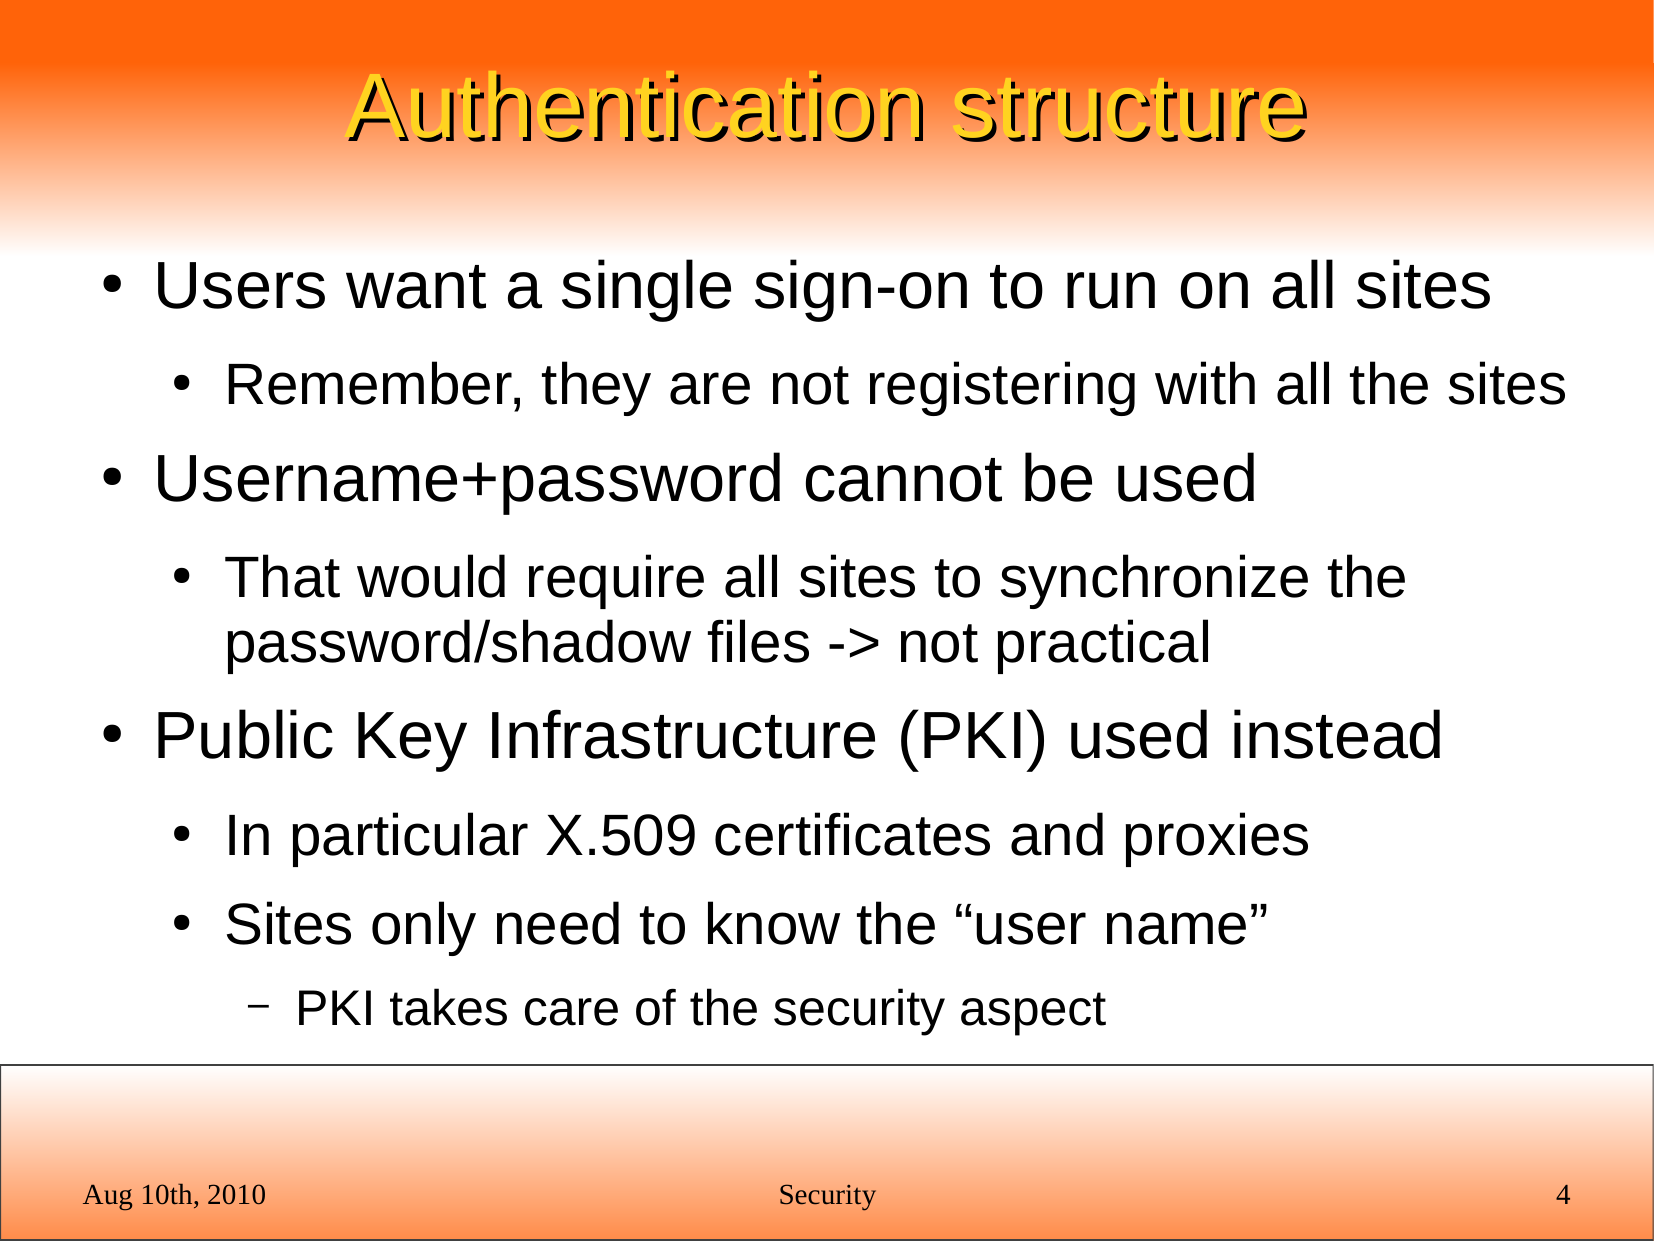

# Authentication structure
Users want a single sign-on to run on all sites
Remember, they are not registering with all the sites
Username+password cannot be used
That would require all sites to synchronize the password/shadow files -> not practical
Public Key Infrastructure (PKI) used instead
In particular X.509 certificates and proxies
Sites only need to know the “user name”
PKI takes care of the security aspect
Aug 10th, 2010
Security
4